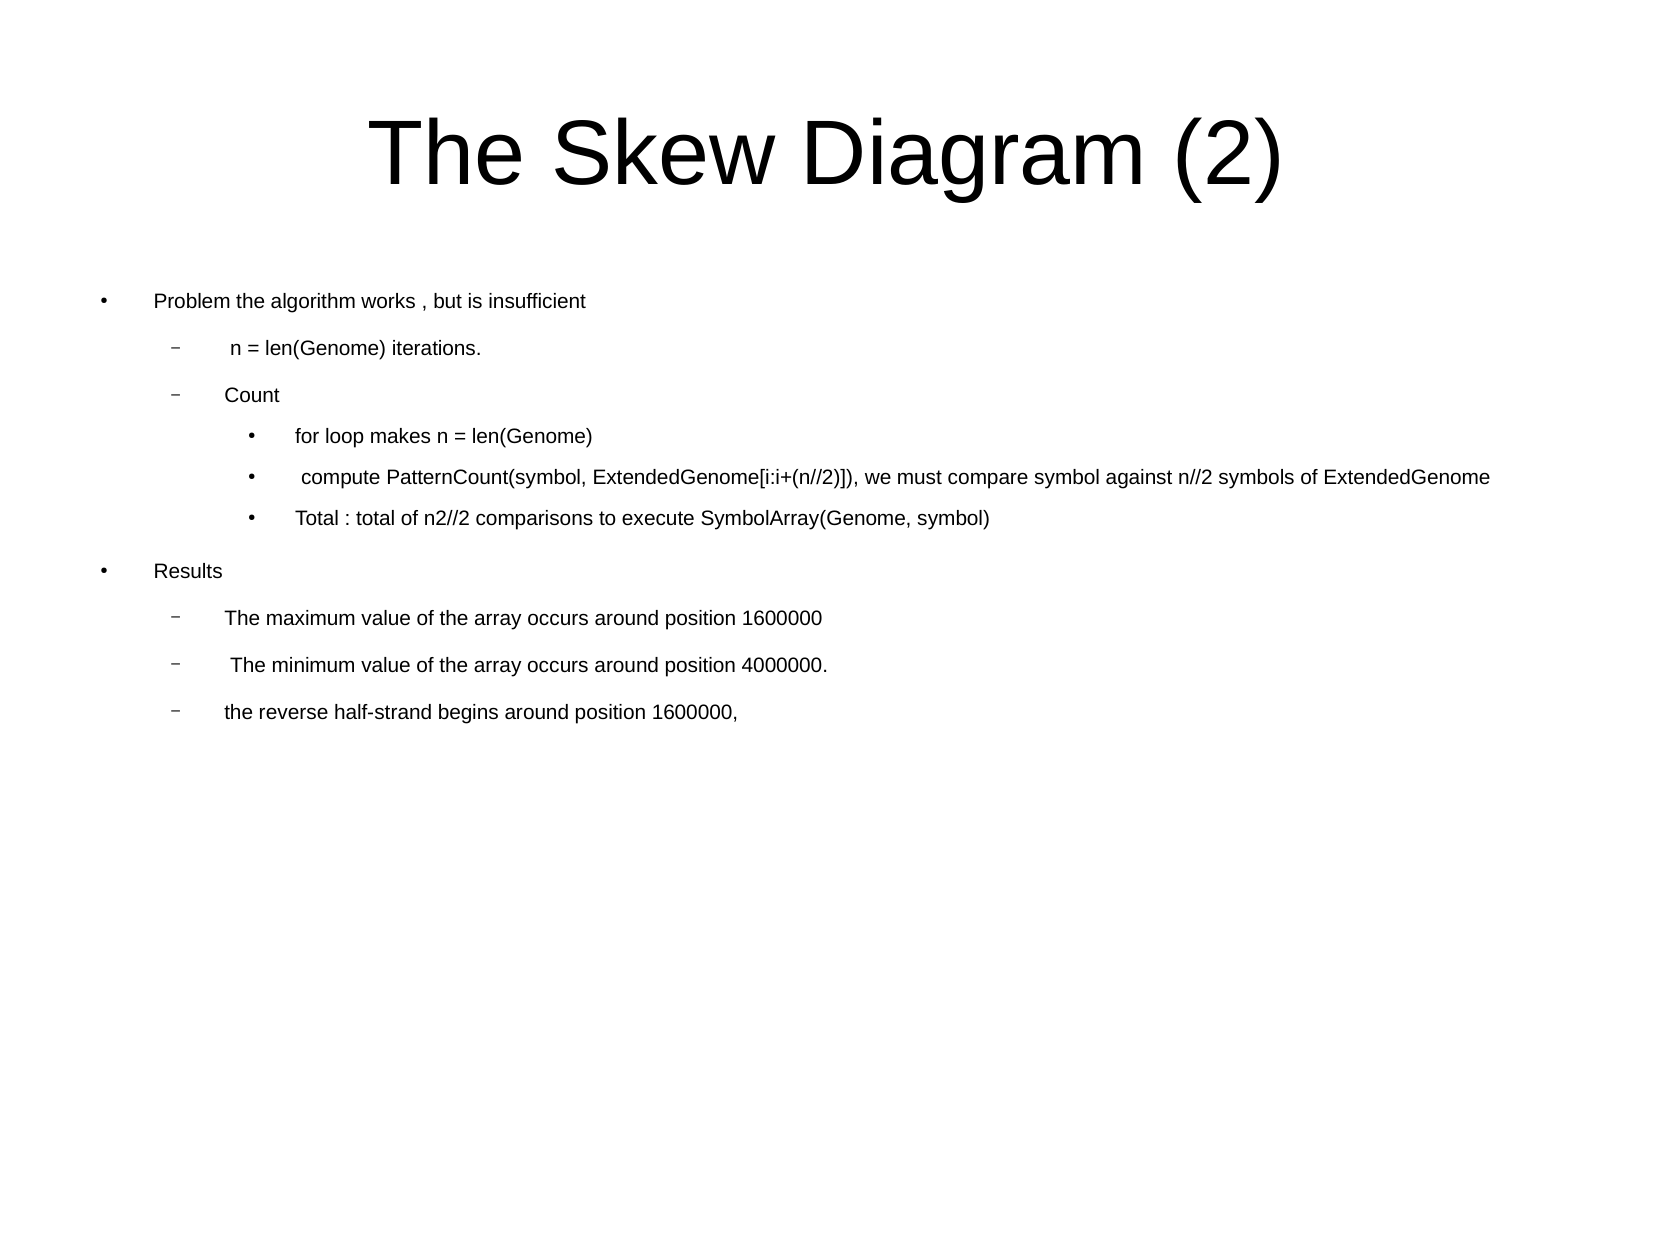

# The Skew Diagram (2)
Problem the algorithm works , but is insufficient
 n = len(Genome) iterations.
Count
for loop makes n = len(Genome)
 compute PatternCount(symbol, ExtendedGenome[i:i+(n//2)]), we must compare symbol against n//2 symbols of ExtendedGenome
Total : total of n2//2 comparisons to execute SymbolArray(Genome, symbol)
Results
The maximum value of the array occurs around position 1600000
 The minimum value of the array occurs around position 4000000.
the reverse half-strand begins around position 1600000,